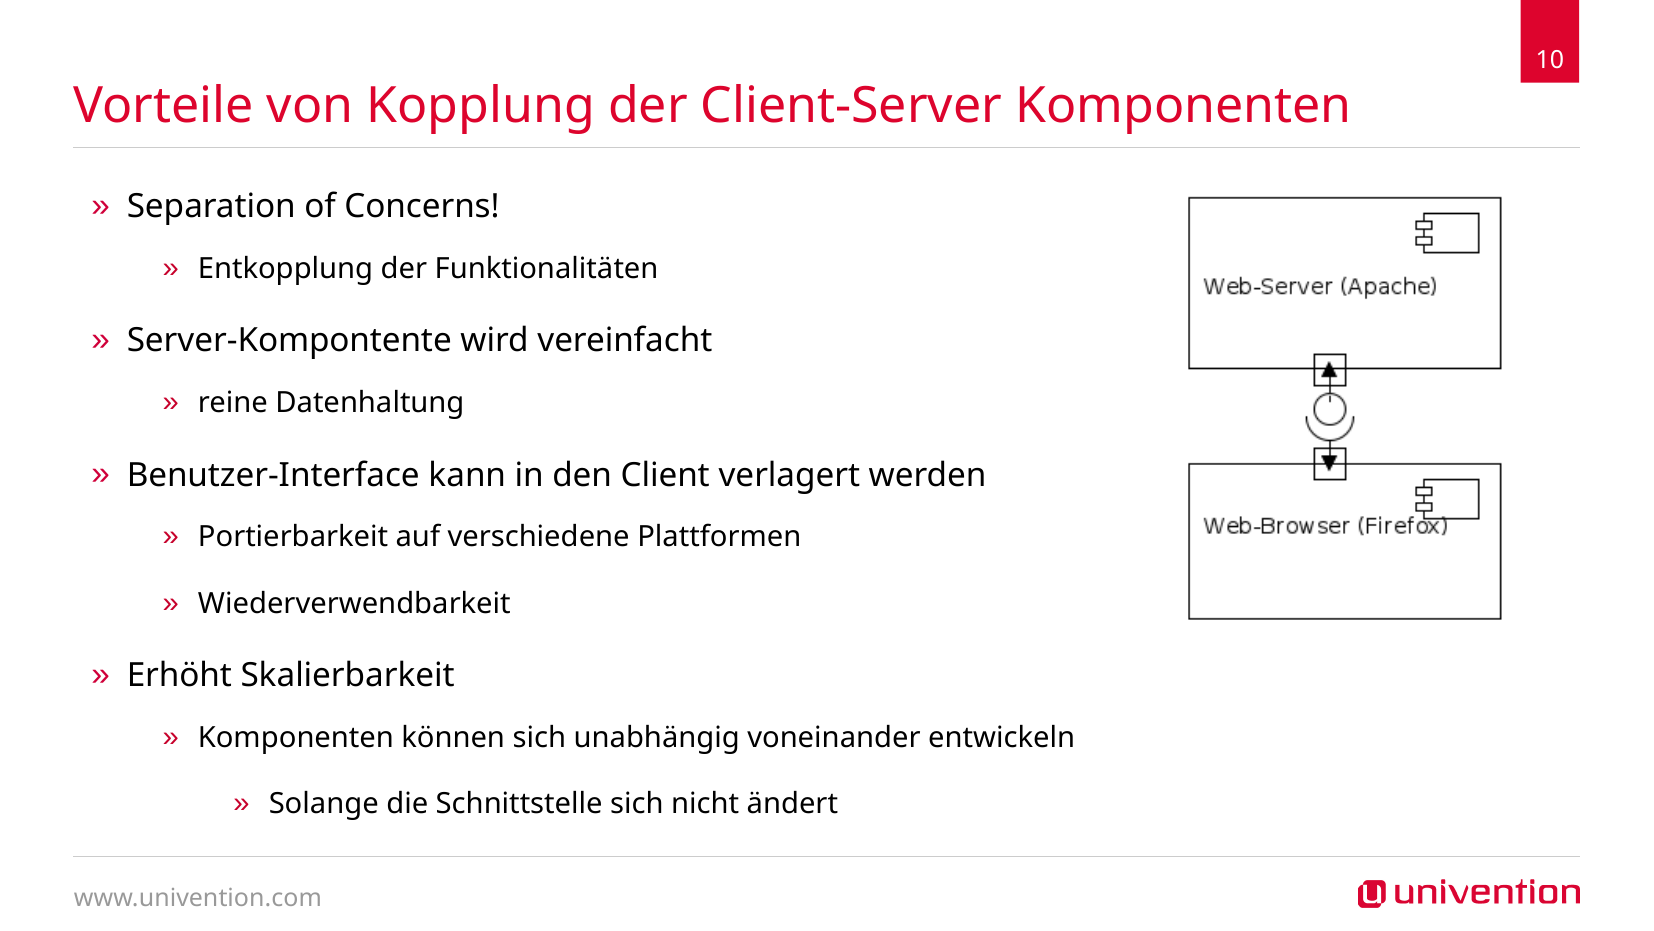

# Vorteile von Kopplung der Client-Server Komponenten
Separation of Concerns!
Entkopplung der Funktionalitäten
Server-Kompontente wird vereinfacht
reine Datenhaltung
Benutzer-Interface kann in den Client verlagert werden
Portierbarkeit auf verschiedene Plattformen
Wiederverwendbarkeit
Erhöht Skalierbarkeit
Komponenten können sich unabhängig voneinander entwickeln
Solange die Schnittstelle sich nicht ändert